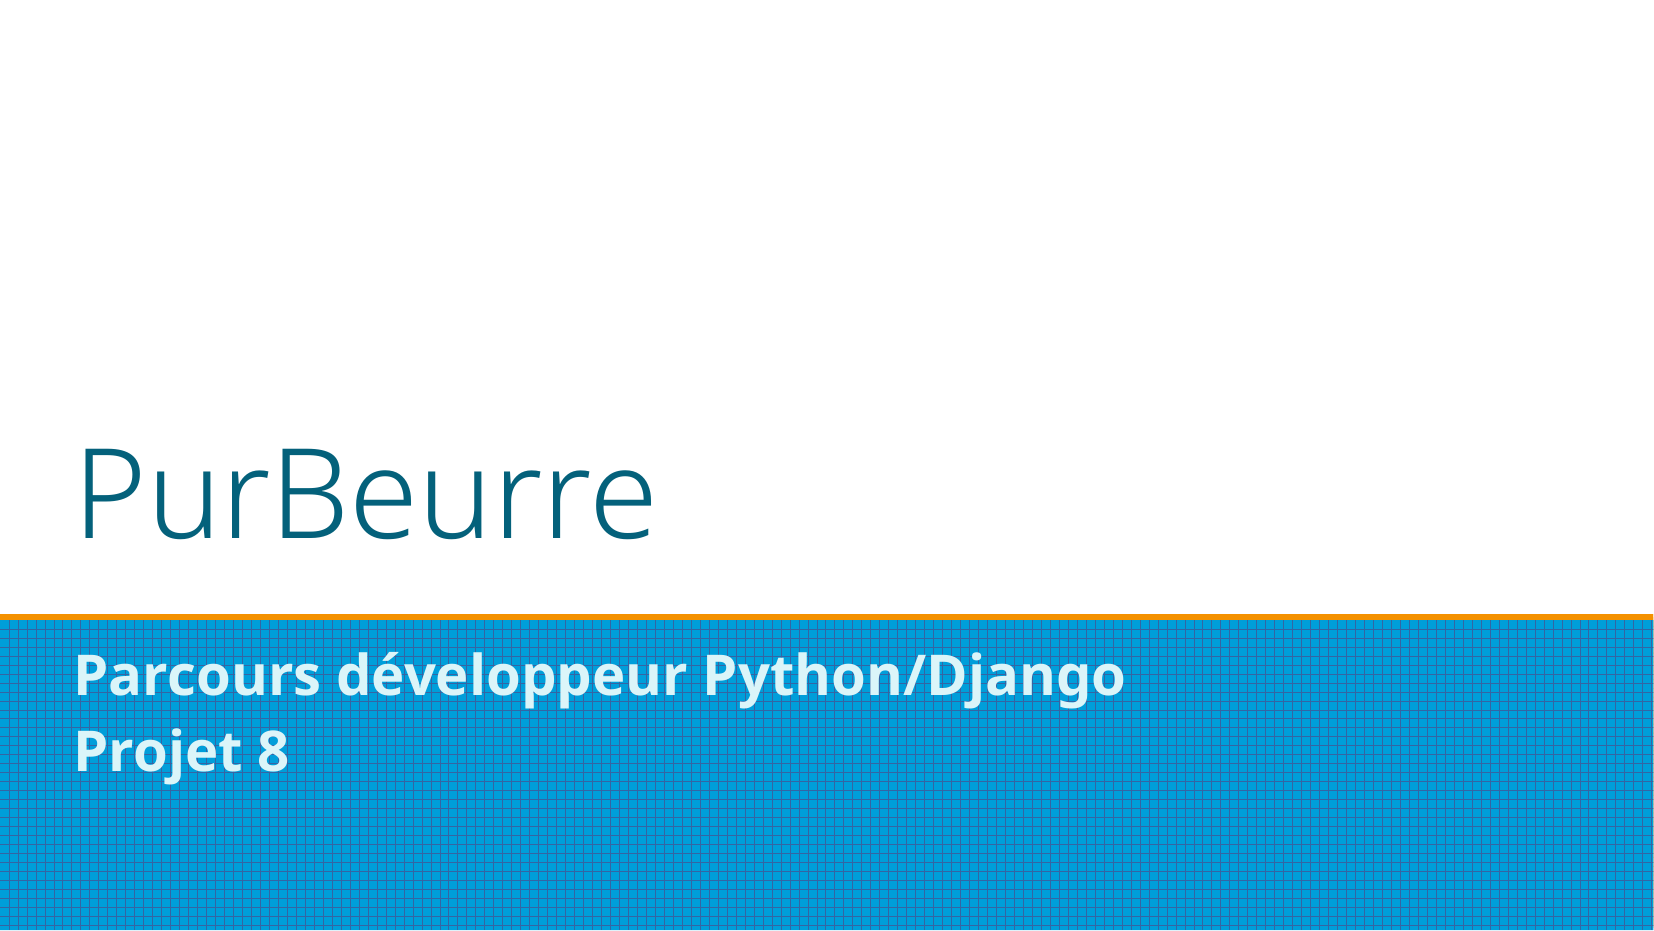

# PurBeurre
Parcours développeur Python/Django
Projet 8